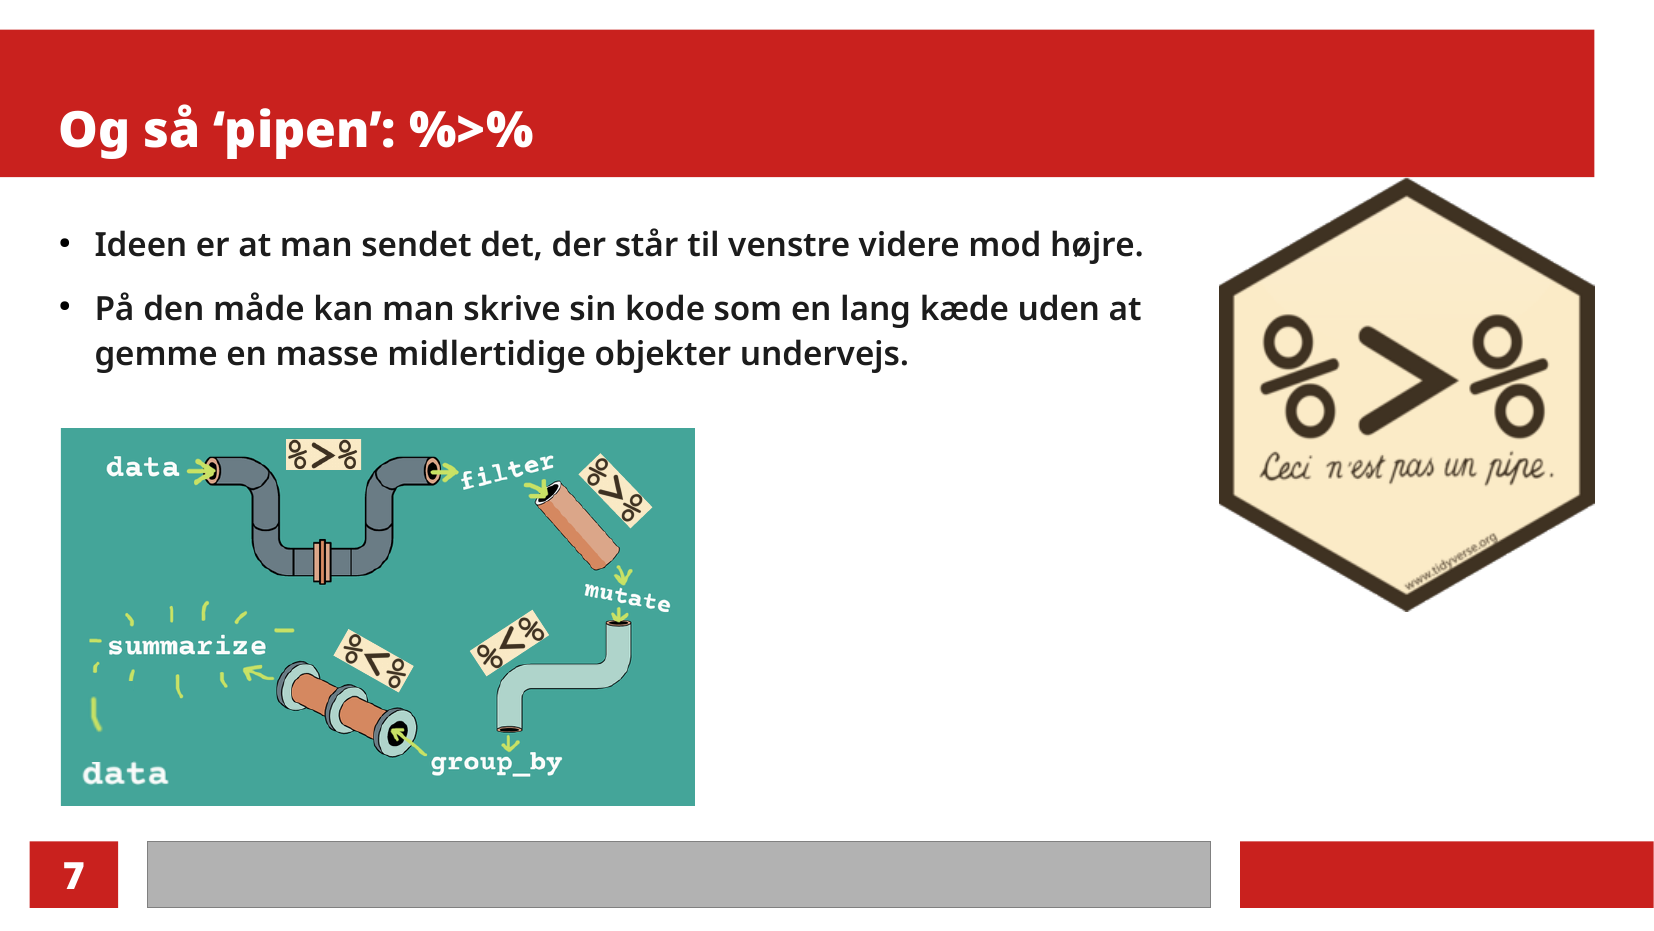

# Og så ‘pipen’: %>%
Ideen er at man sendet det, der står til venstre videre mod højre.
På den måde kan man skrive sin kode som en lang kæde uden at gemme en masse midlertidige objekter undervejs.
7